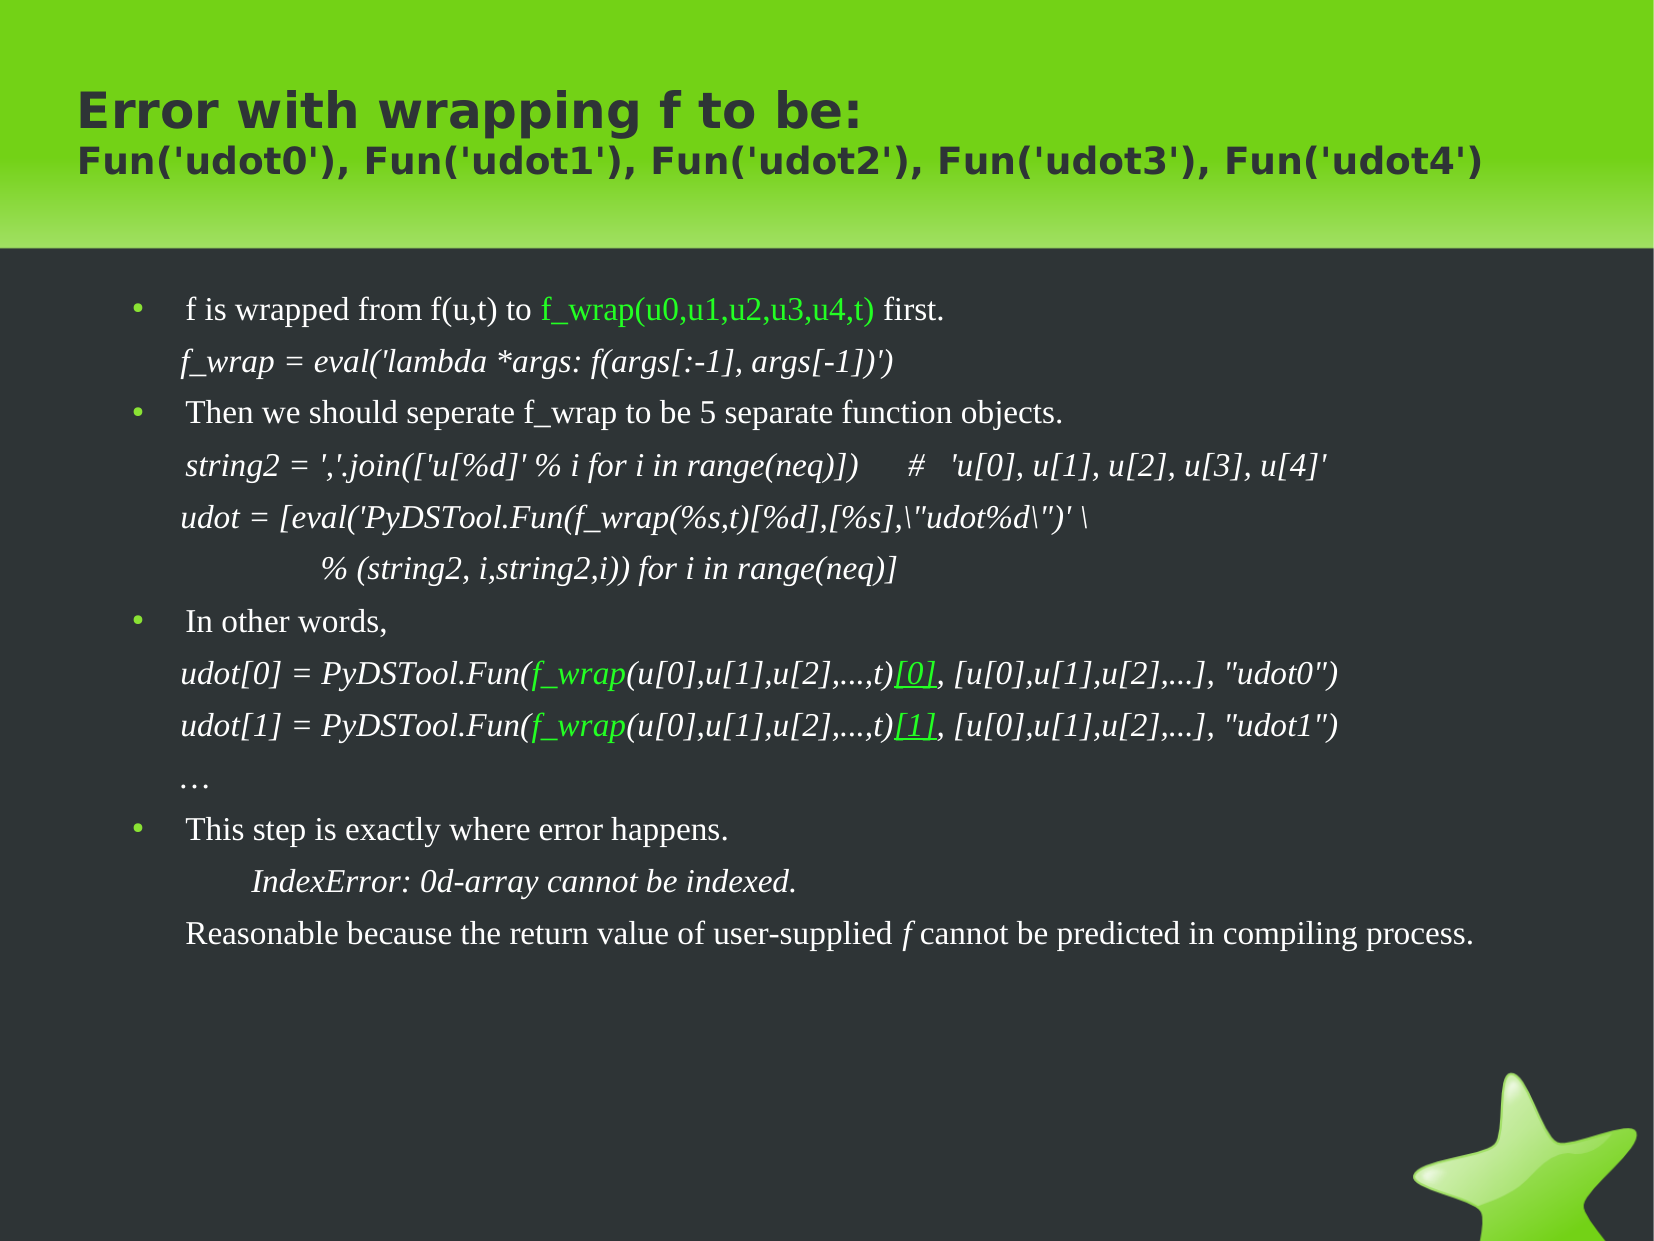

# Error with wrapping f to be: Fun('udot0'), Fun('udot1'), Fun('udot2'), Fun('udot3'), Fun('udot4')
f is wrapped from f(u,t) to f_wrap(u0,u1,u2,u3,u4,t) first.
 f_wrap = eval('lambda *args: f(args[:-1], args[-1])')
Then we should seperate f_wrap to be 5 separate function objects.
string2 = ','.join(['u[%d]' % i for i in range(neq)]) # 'u[0], u[1], u[2], u[3], u[4]'
 udot = [eval('PyDSTool.Fun(f_wrap(%s,t)[%d],[%s],\"udot%d\")' \
 % (string2, i,string2,i)) for i in range(neq)]
In other words,
 udot[0] = PyDSTool.Fun(f_wrap(u[0],u[1],u[2],...,t)[0], [u[0],u[1],u[2],...], "udot0")
 udot[1] = PyDSTool.Fun(f_wrap(u[0],u[1],u[2],...,t)[1], [u[0],u[1],u[2],...], "udot1")
 …
This step is exactly where error happens.
 IndexError: 0d-array cannot be indexed.
Reasonable because the return value of user-supplied f cannot be predicted in compiling process.